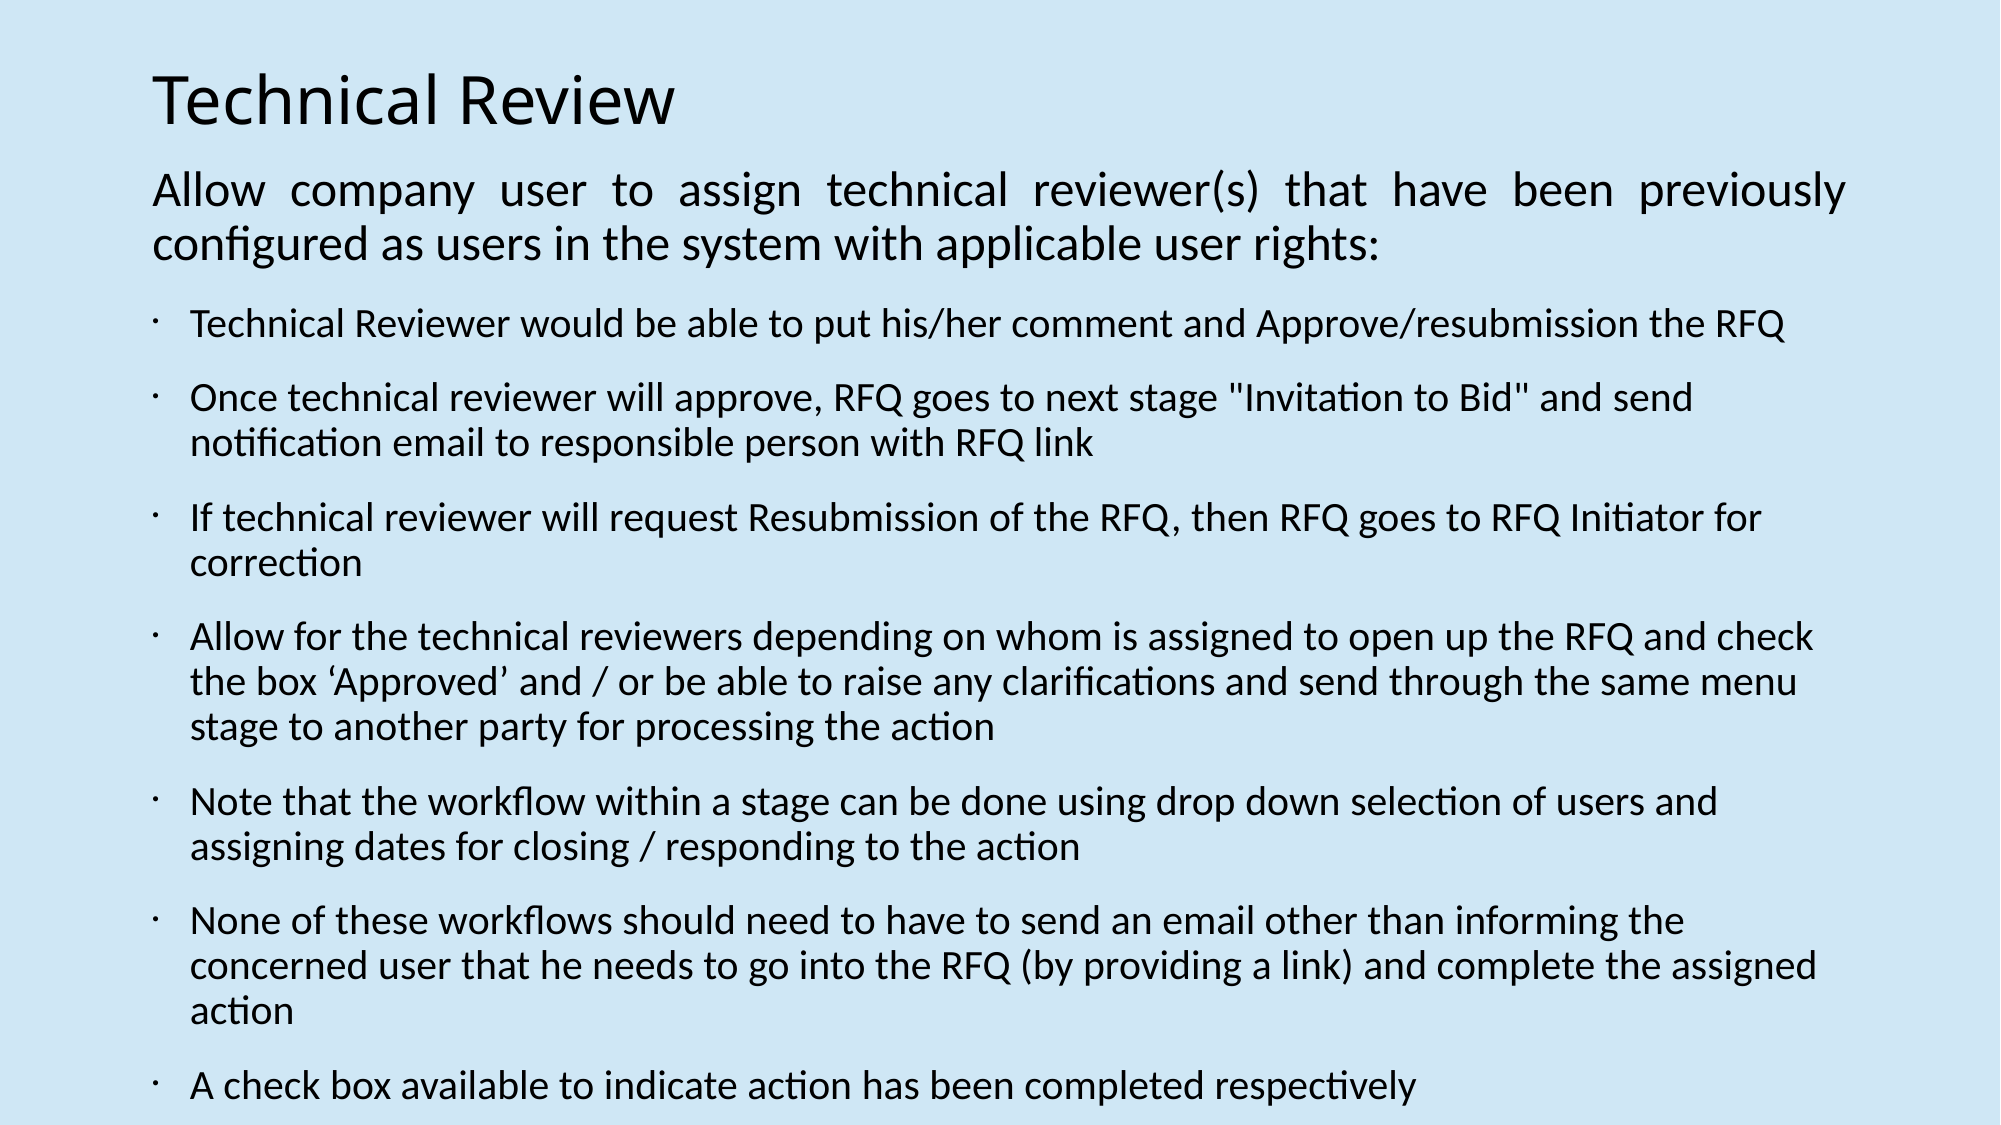

# Technical Review
Allow company user to assign technical reviewer(s) that have been previously configured as users in the system with applicable user rights:
Technical Reviewer would be able to put his/her comment and Approve/resubmission the RFQ
Once technical reviewer will approve, RFQ goes to next stage "Invitation to Bid" and send notification email to responsible person with RFQ link
If technical reviewer will request Resubmission of the RFQ, then RFQ goes to RFQ Initiator for correction
Allow for the technical reviewers depending on whom is assigned to open up the RFQ and check the box ‘Approved’ and / or be able to raise any clarifications and send through the same menu stage to another party for processing the action
Note that the workflow within a stage can be done using drop down selection of users and assigning dates for closing / responding to the action
None of these workflows should need to have to send an email other than informing the concerned user that he needs to go into the RFQ (by providing a link) and complete the assigned action
A check box available to indicate action has been completed respectively
Dashboard plus calendar